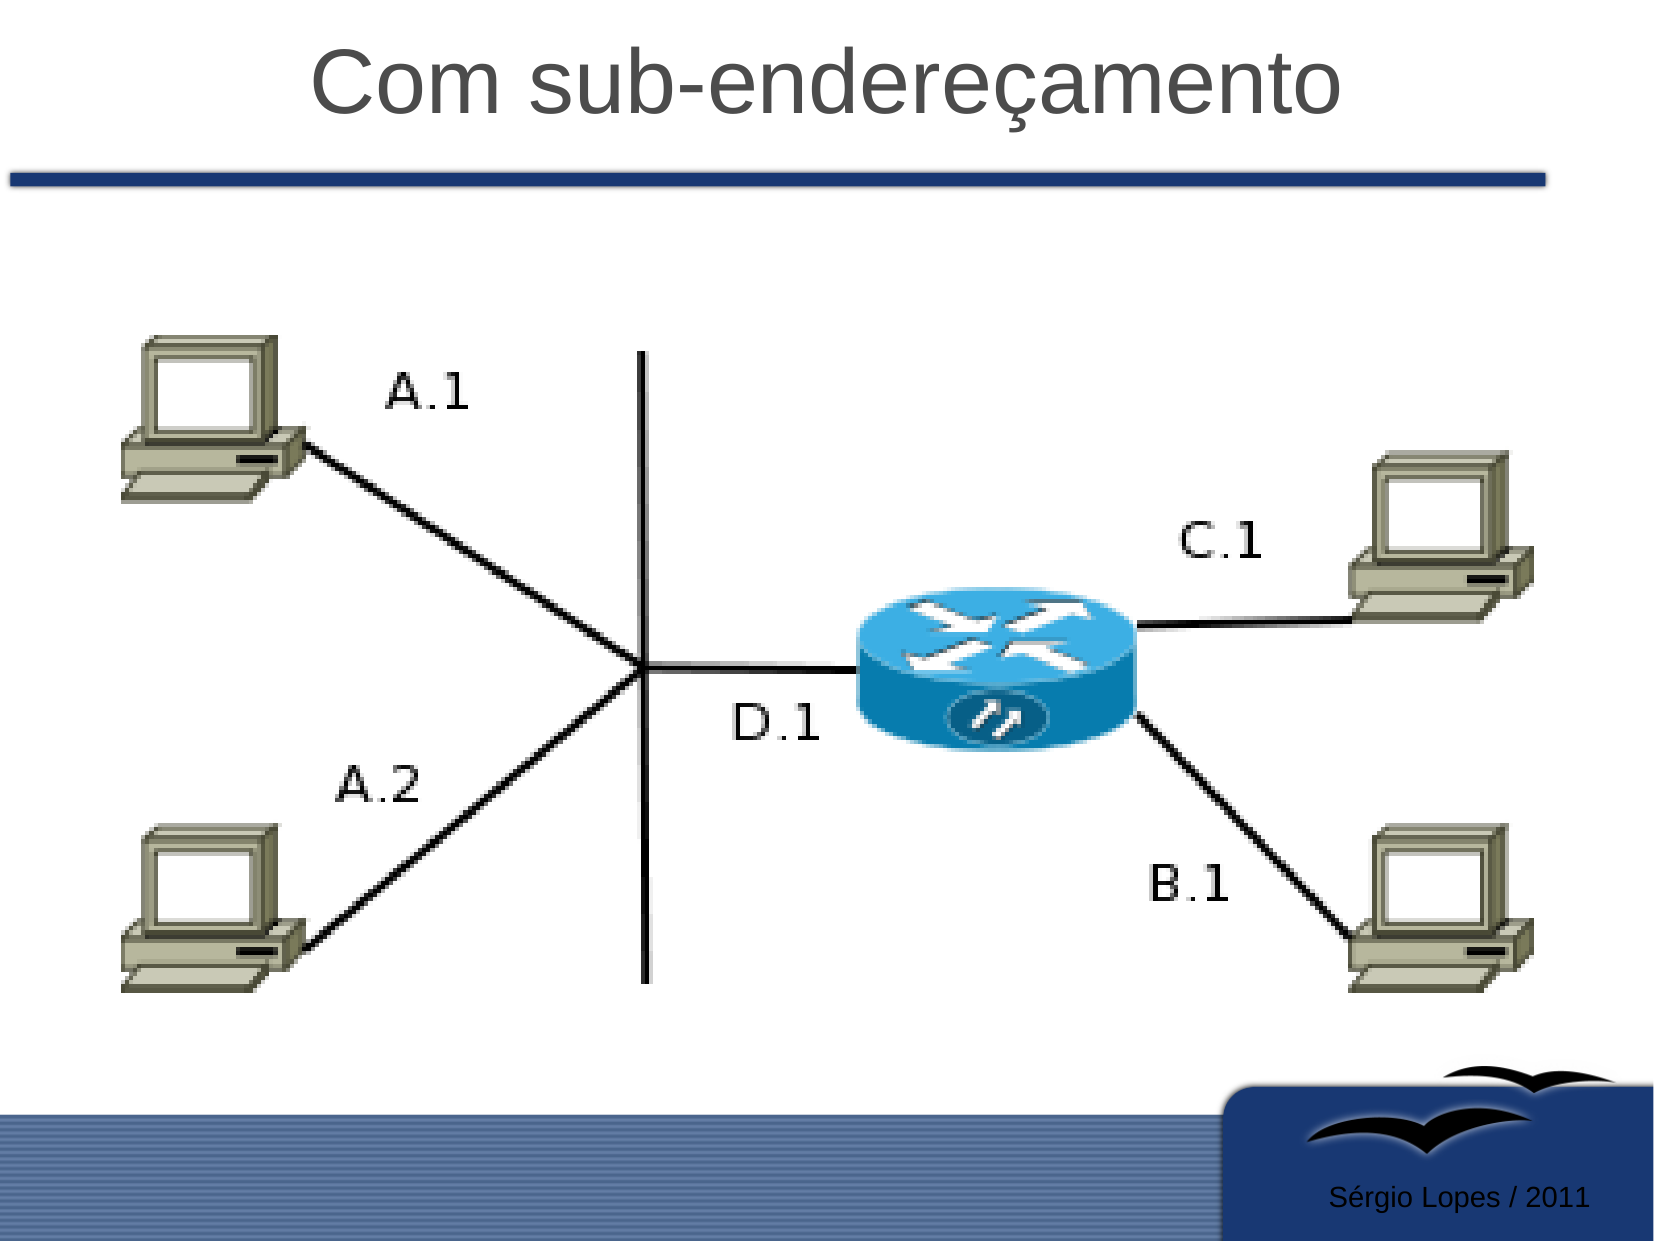

# Com sub-endereçamento
Sérgio Lopes / 2011